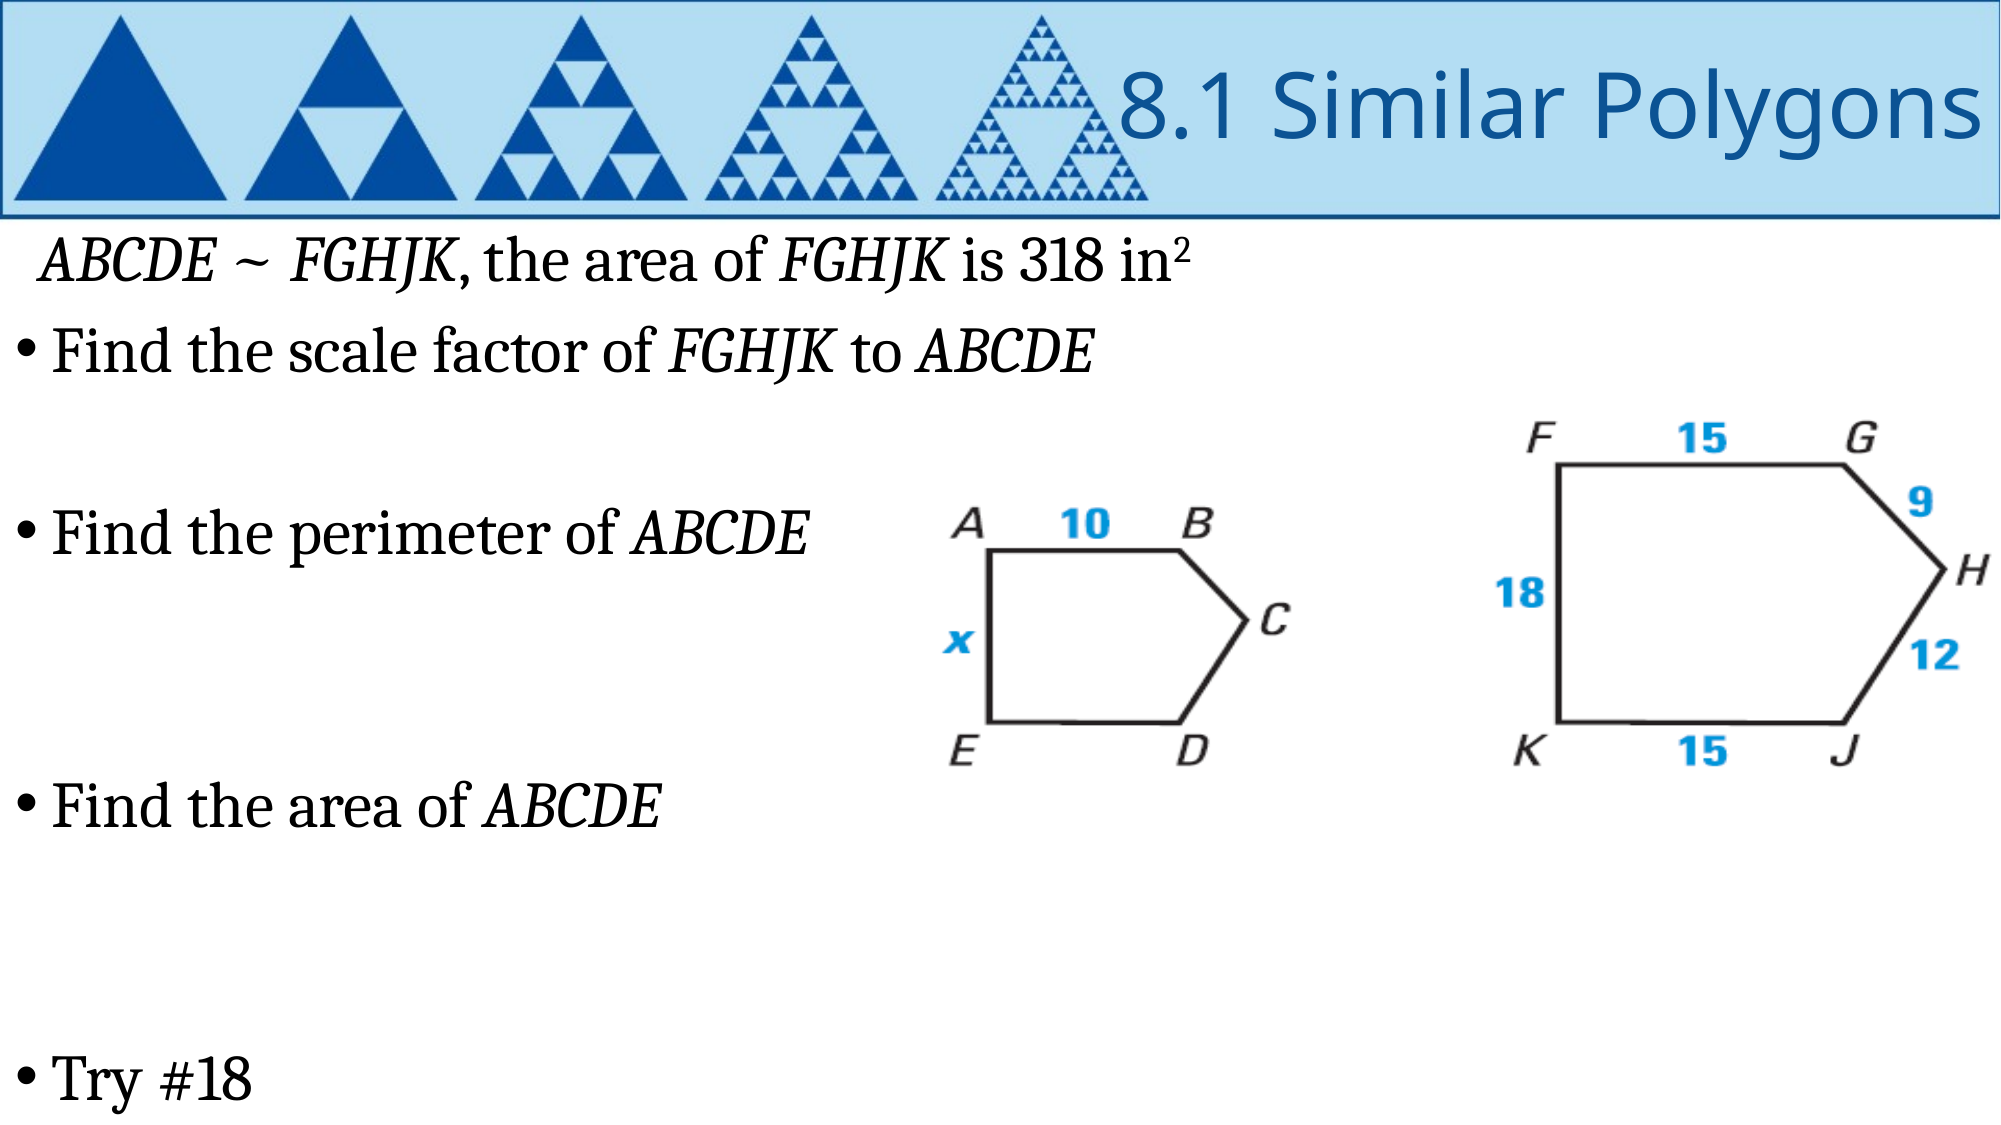

8.1 Similar Polygons
# ABCDE ~ FGHJK, the area of FGHJK is 318 in2
Find the scale factor of FGHJK to ABCDE
Find the perimeter of ABCDE
Find the area of ABCDE
Try #18